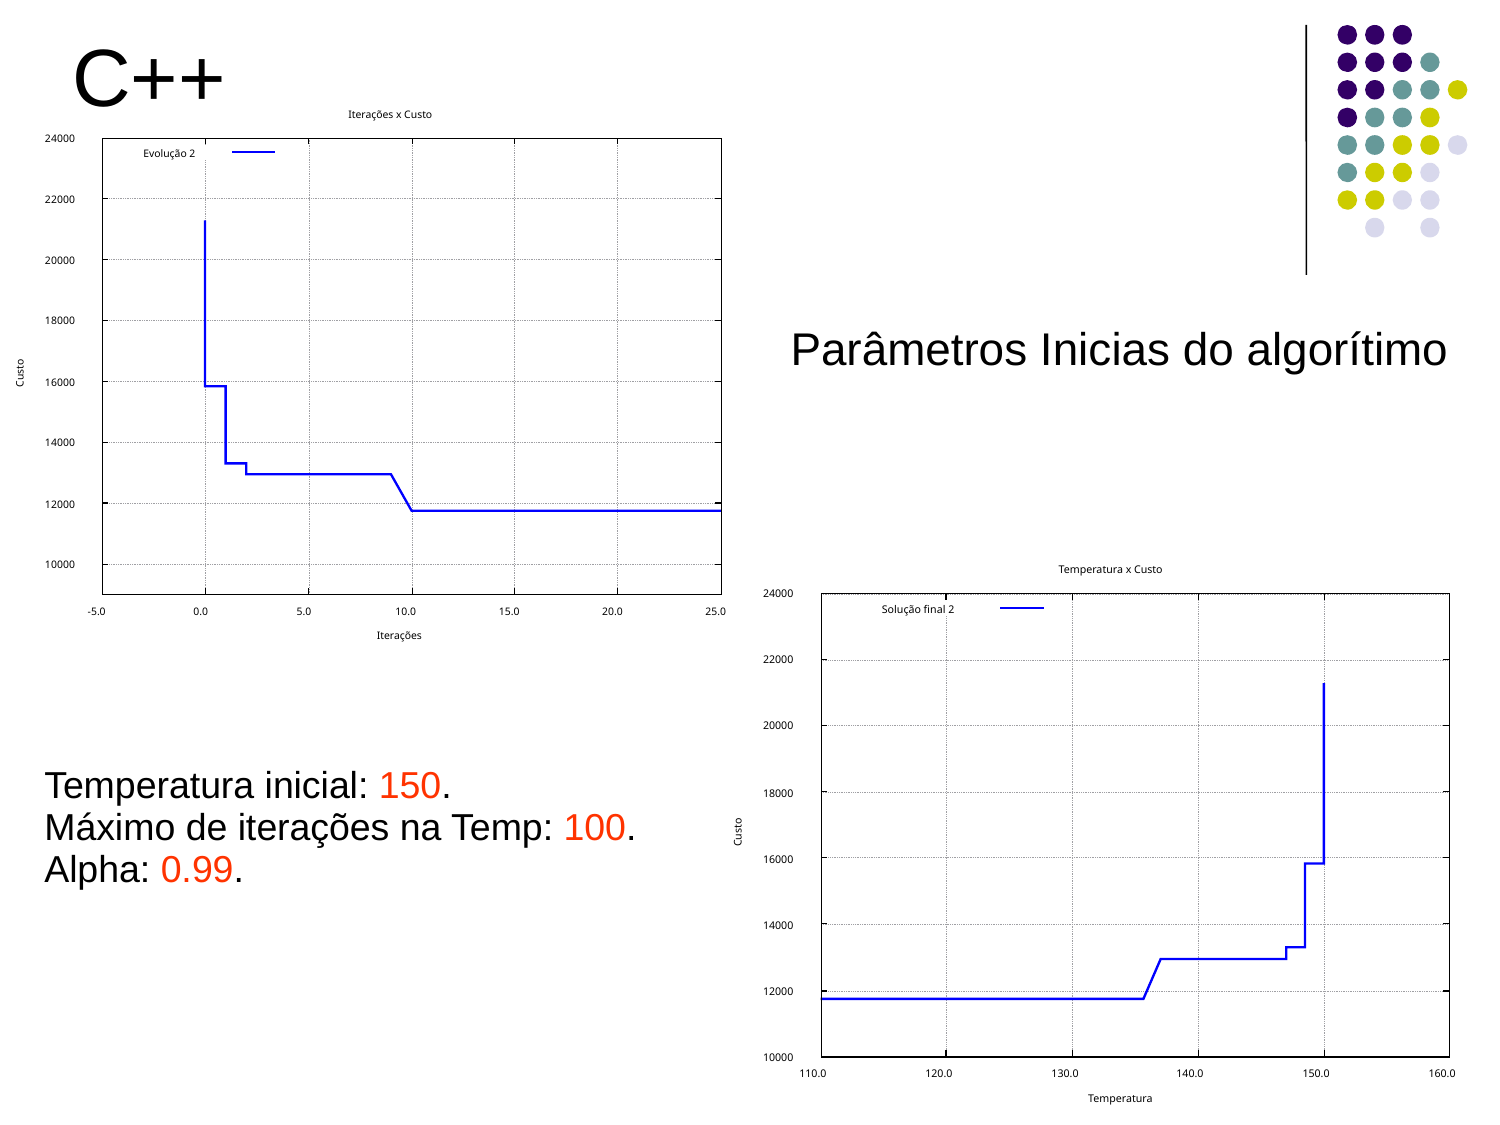

# C++
Parâmetros Inicias do algorítimo
Temperatura inicial: 150.
Máximo de iterações na Temp: 100.
Alpha: 0.99.